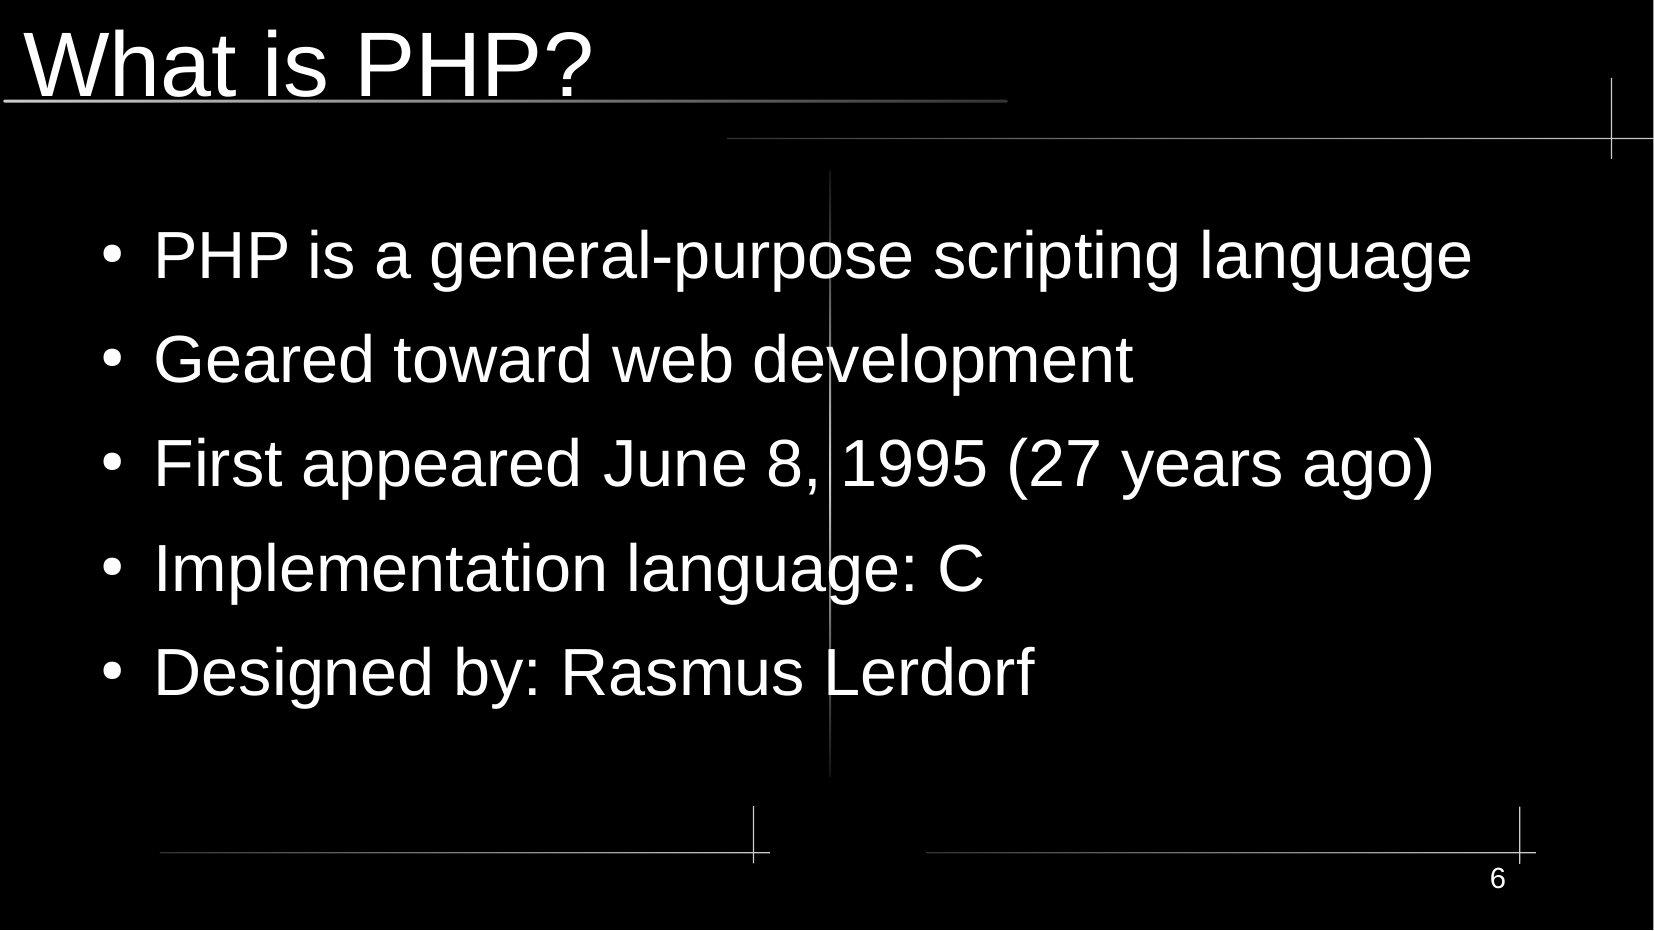

# What is PHP?
PHP is a general-purpose scripting language
Geared toward web development
First appeared	June 8, 1995 (27 years ago)
Implementation language: C
Designed by: Rasmus Lerdorf
6